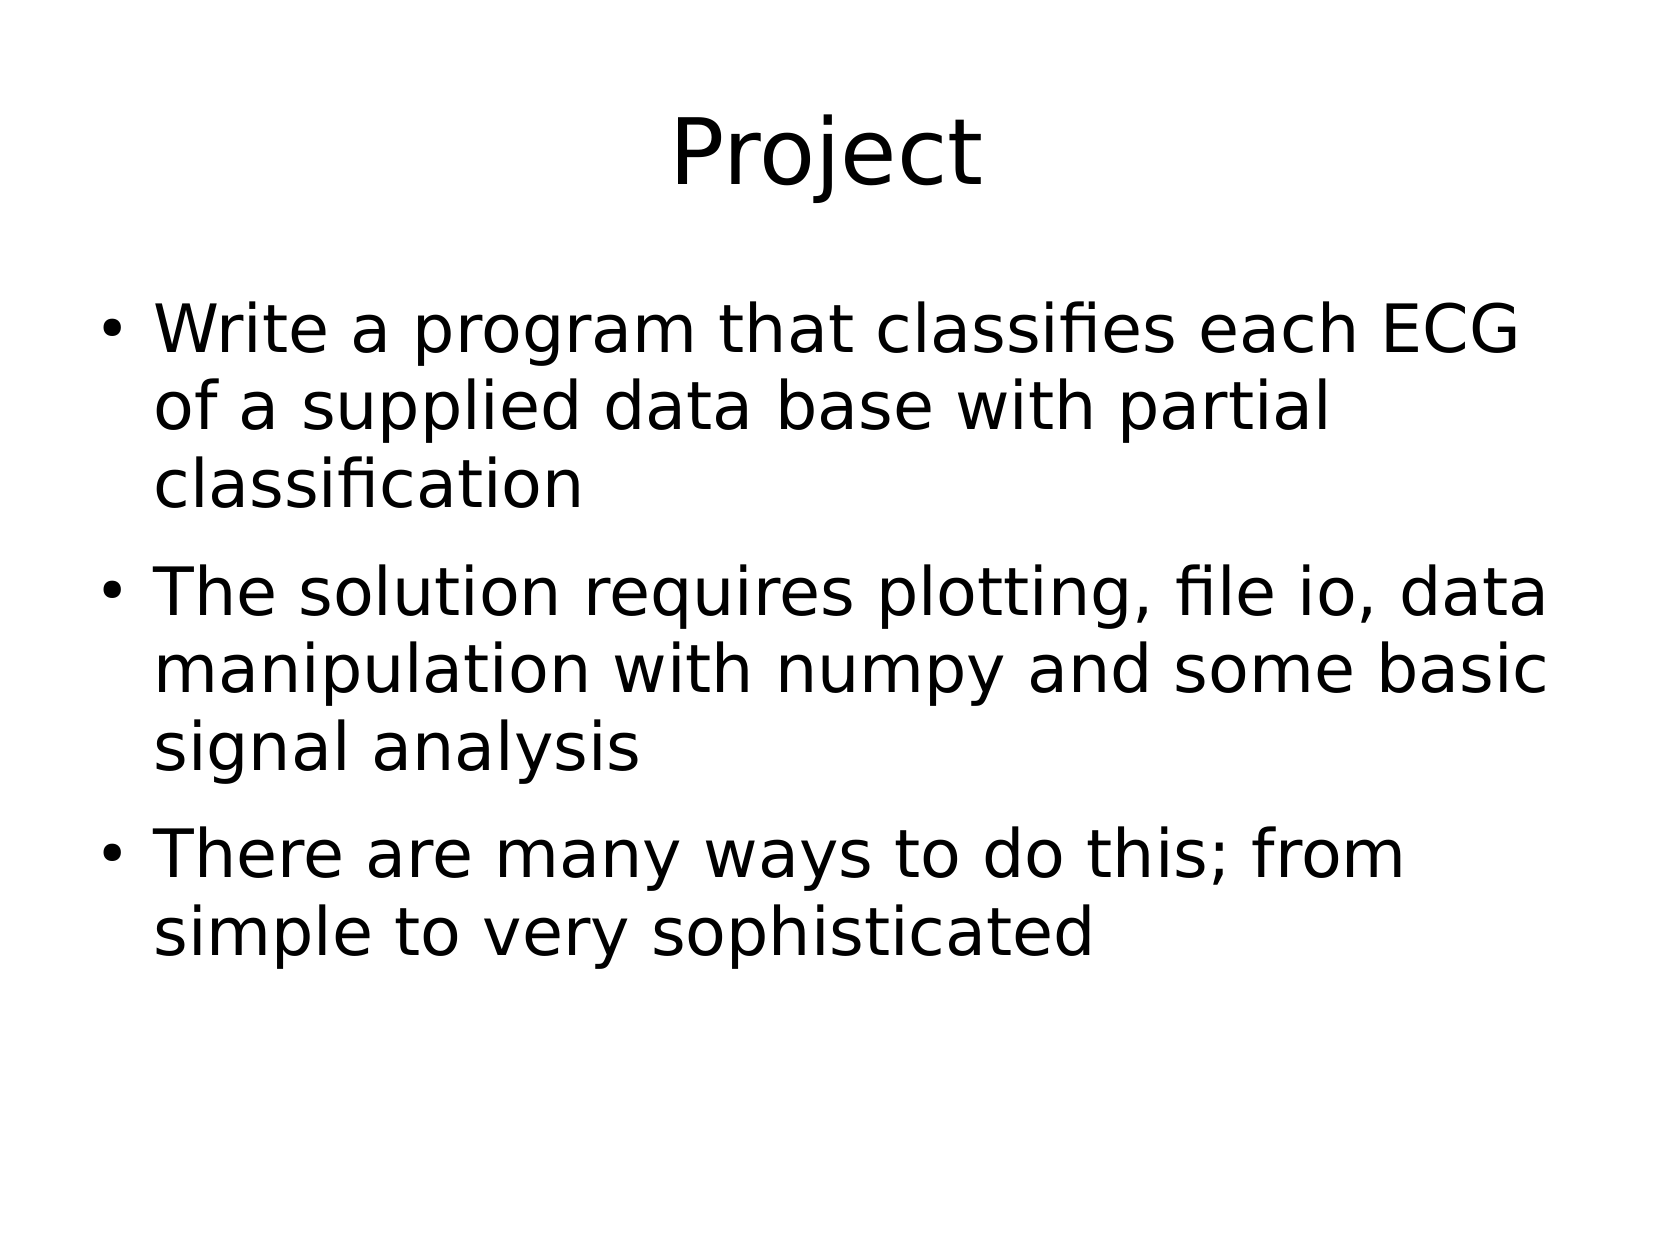

# Project
Write a program that classifies each ECG of a supplied data base with partial classification
The solution requires plotting, file io, data manipulation with numpy and some basic signal analysis
There are many ways to do this; from simple to very sophisticated